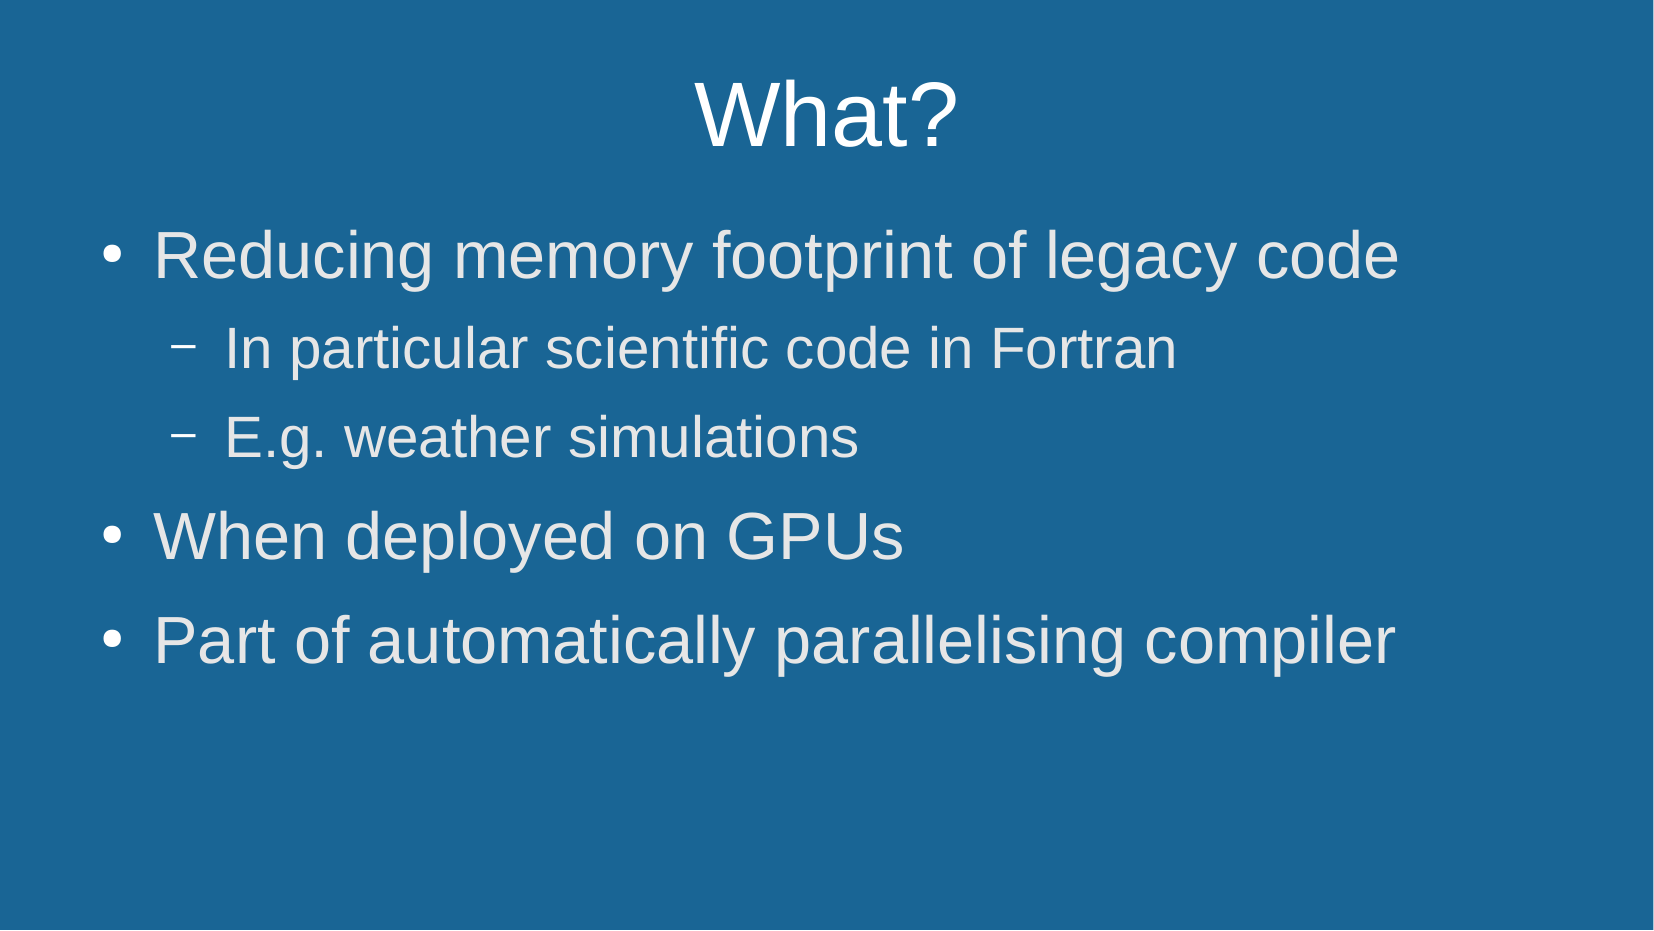

# What?
Reducing memory footprint of legacy code
In particular scientific code in Fortran
E.g. weather simulations
When deployed on GPUs
Part of automatically parallelising compiler